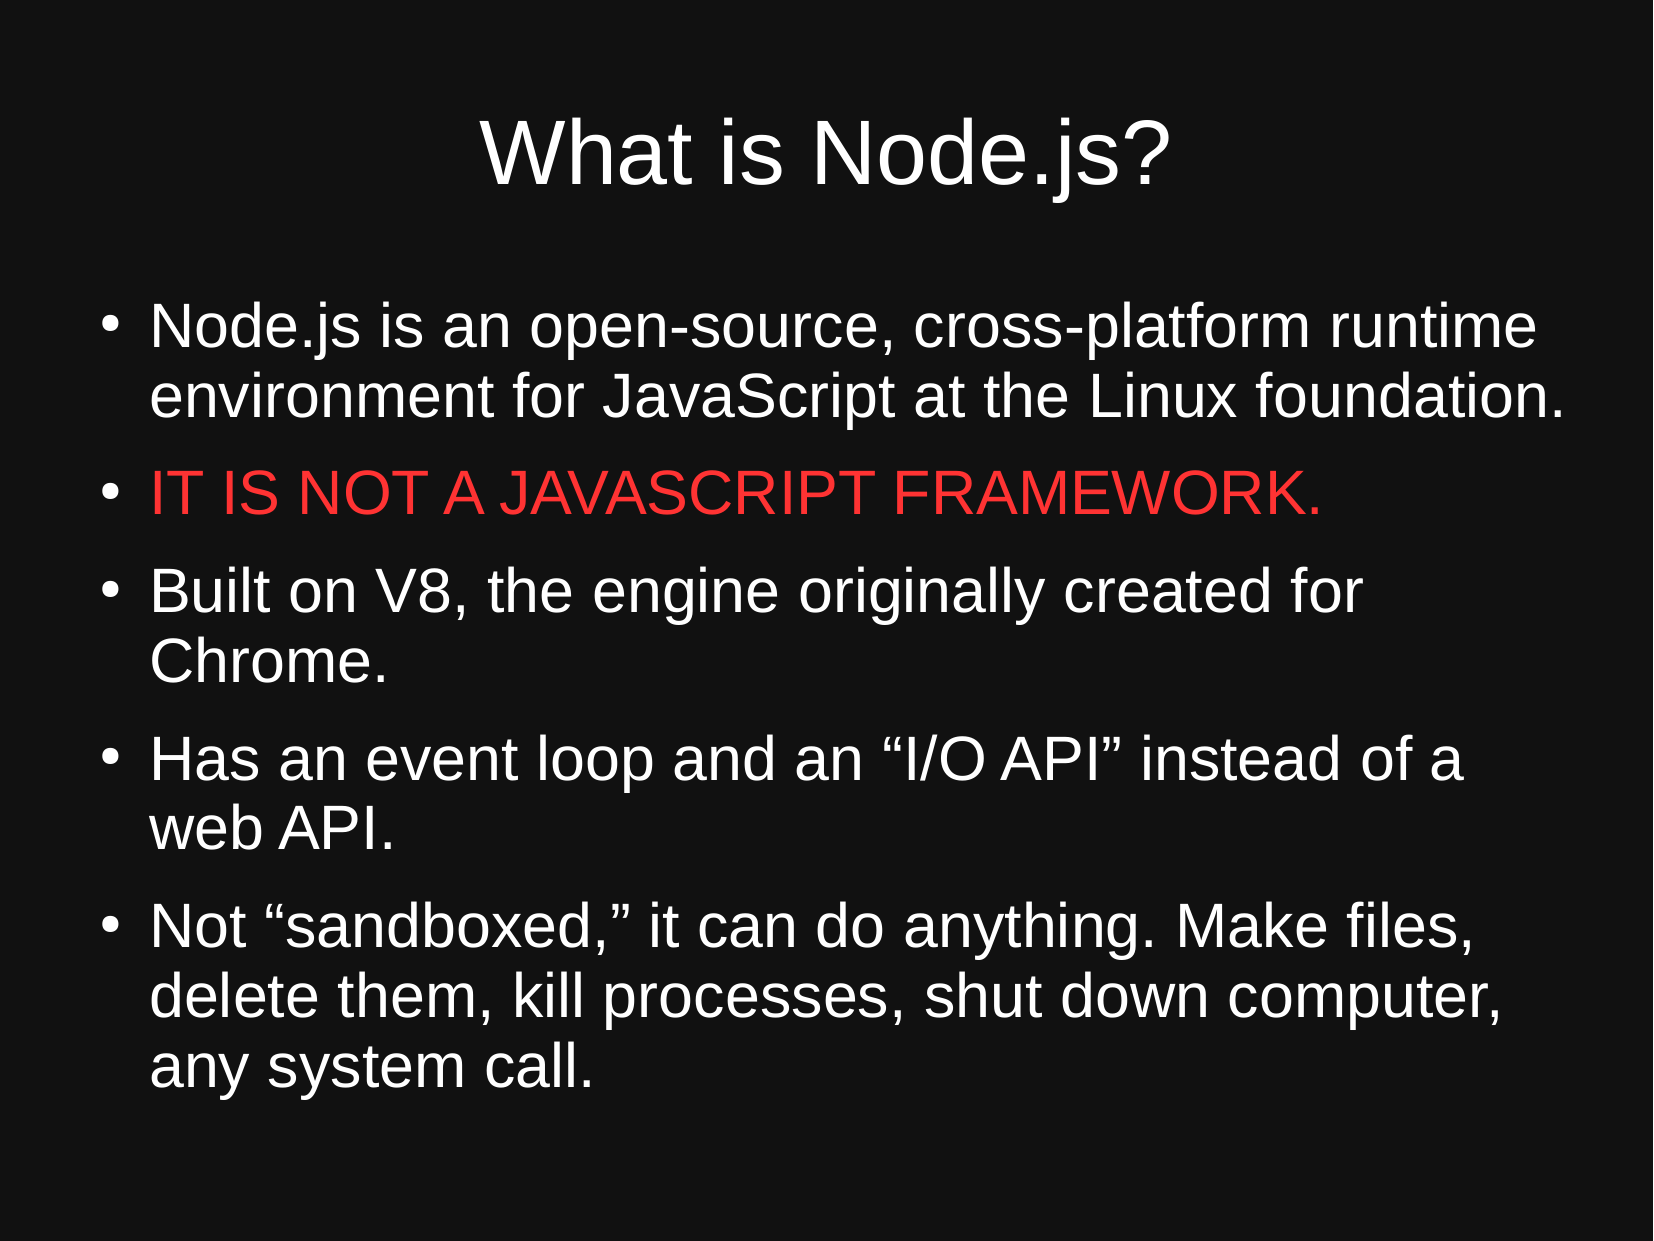

# What is Node.js?
Node.js is an open-source, cross-platform runtime environment for JavaScript at the Linux foundation.
IT IS NOT A JAVASCRIPT FRAMEWORK.
Built on V8, the engine originally created for Chrome.
Has an event loop and an “I/O API” instead of a web API.
Not “sandboxed,” it can do anything. Make files, delete them, kill processes, shut down computer, any system call.